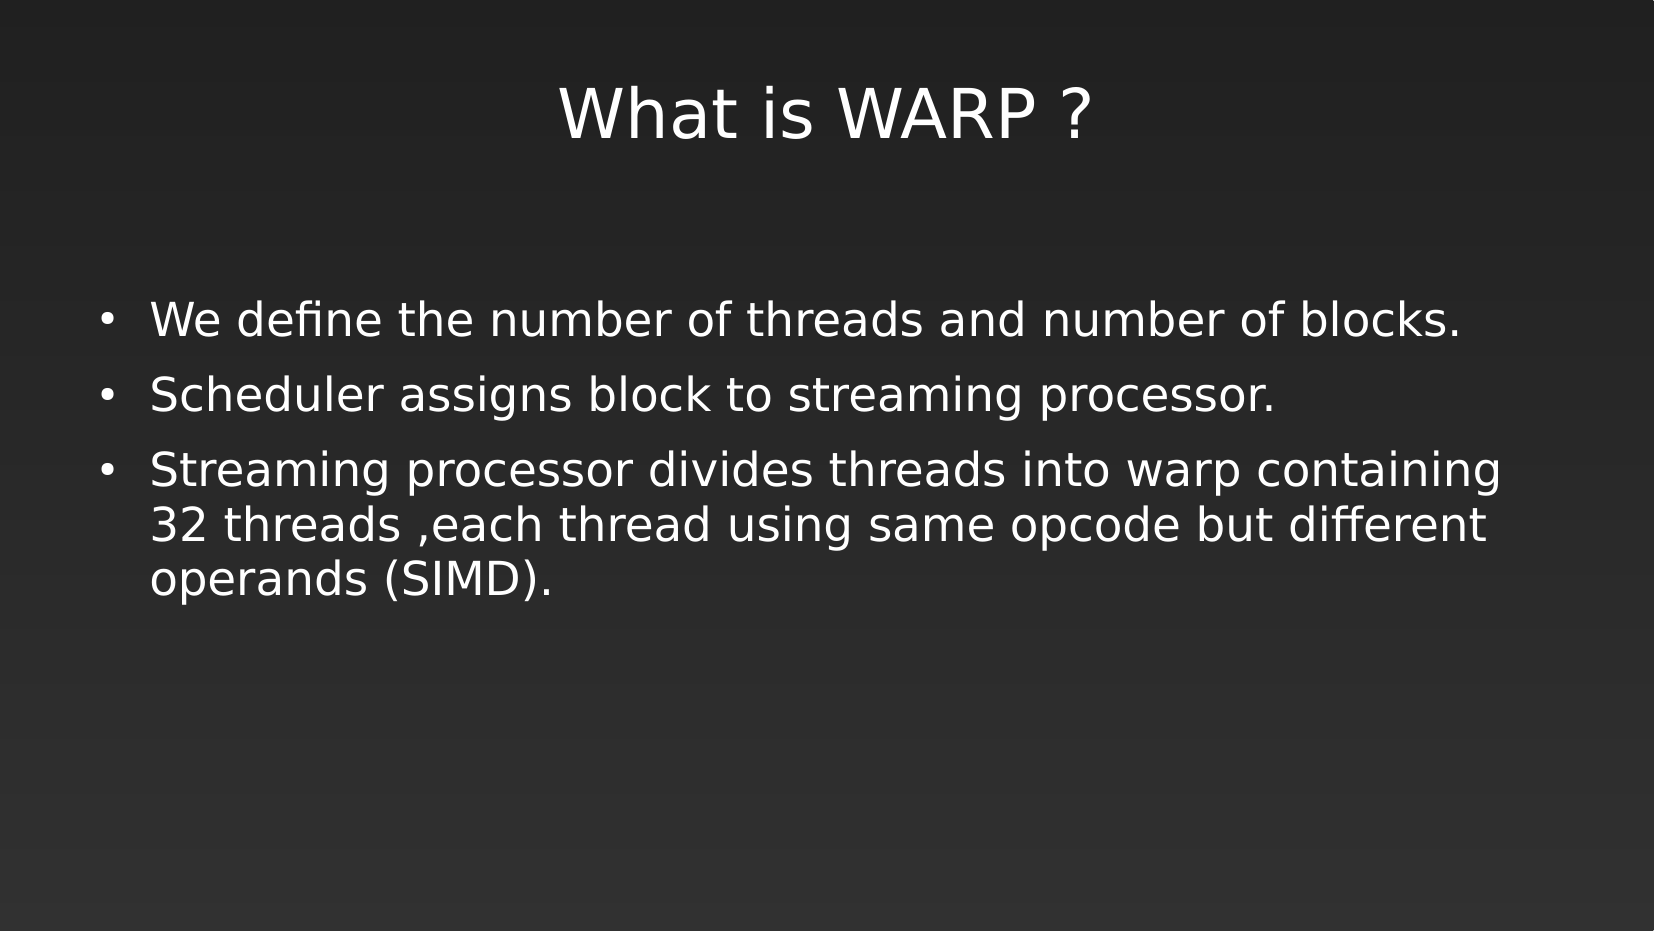

# What is WARP ?
We define the number of threads and number of blocks.
Scheduler assigns block to streaming processor.
Streaming processor divides threads into warp containing 32 threads ,each thread using same opcode but different operands (SIMD).